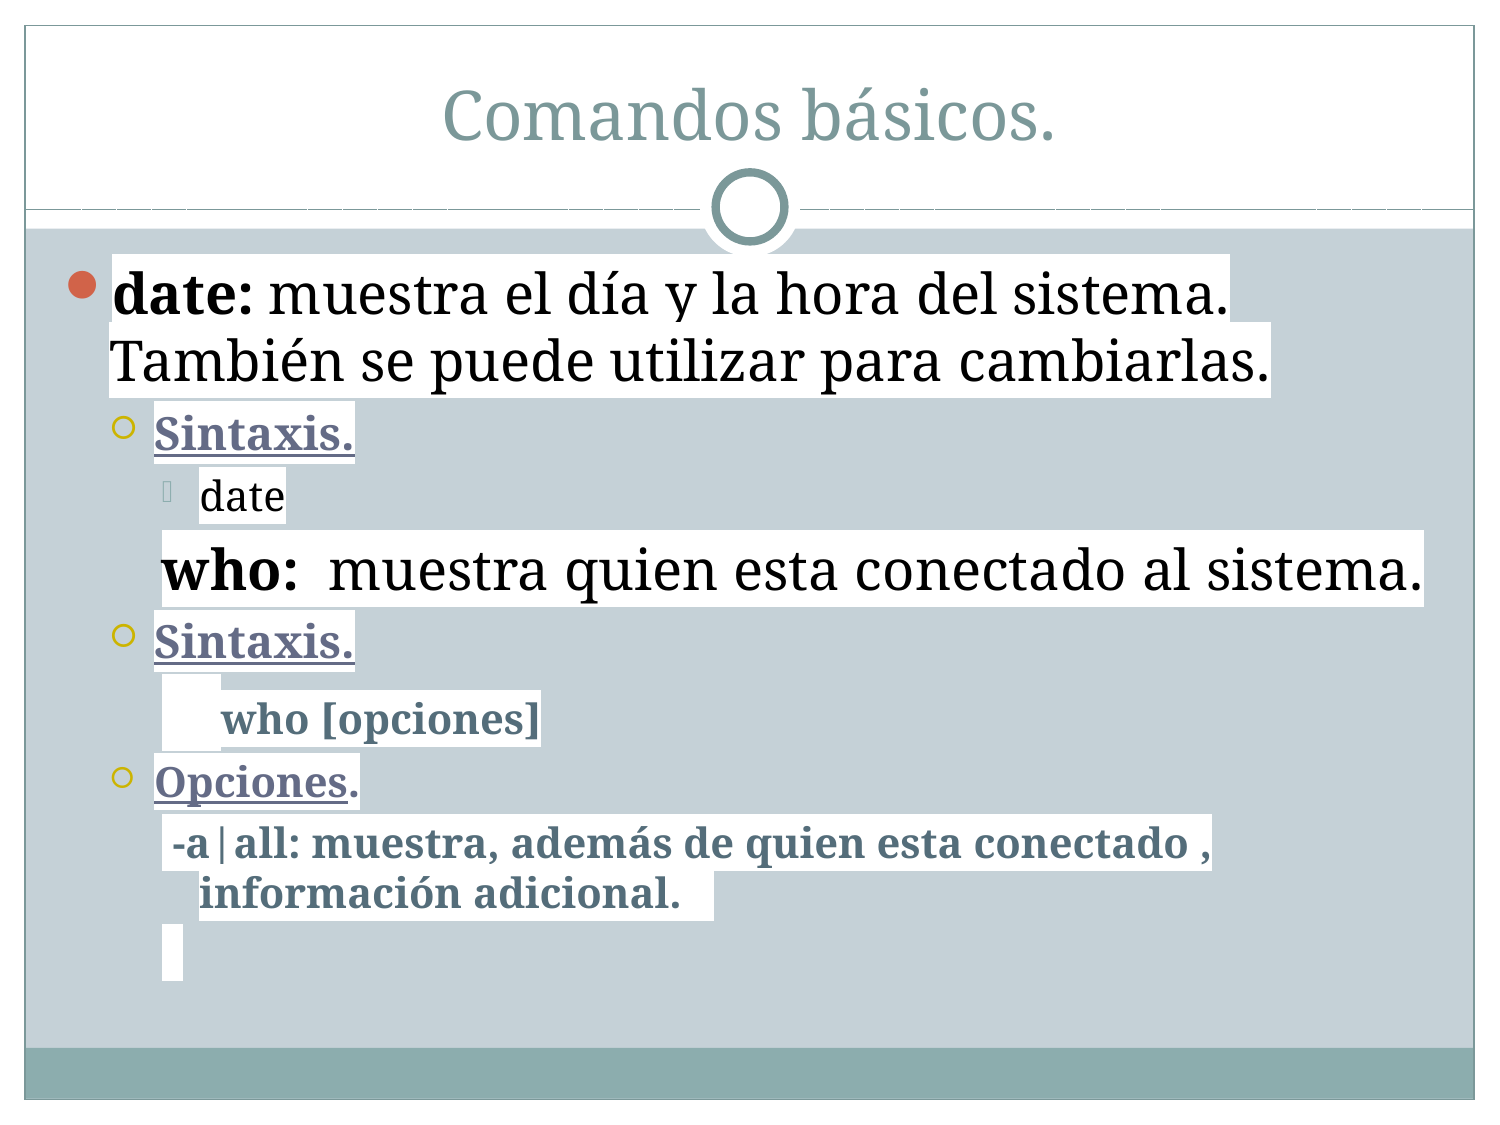

# Comandos básicos.
date: muestra el día y la hora del sistema. También se puede utilizar para cambiarlas.
Sintaxis.
date
who: muestra quien esta conectado al sistema.
Sintaxis.
 who [opciones]
Opciones.
 -a|all: muestra, además de quien esta conectado , información adicional.